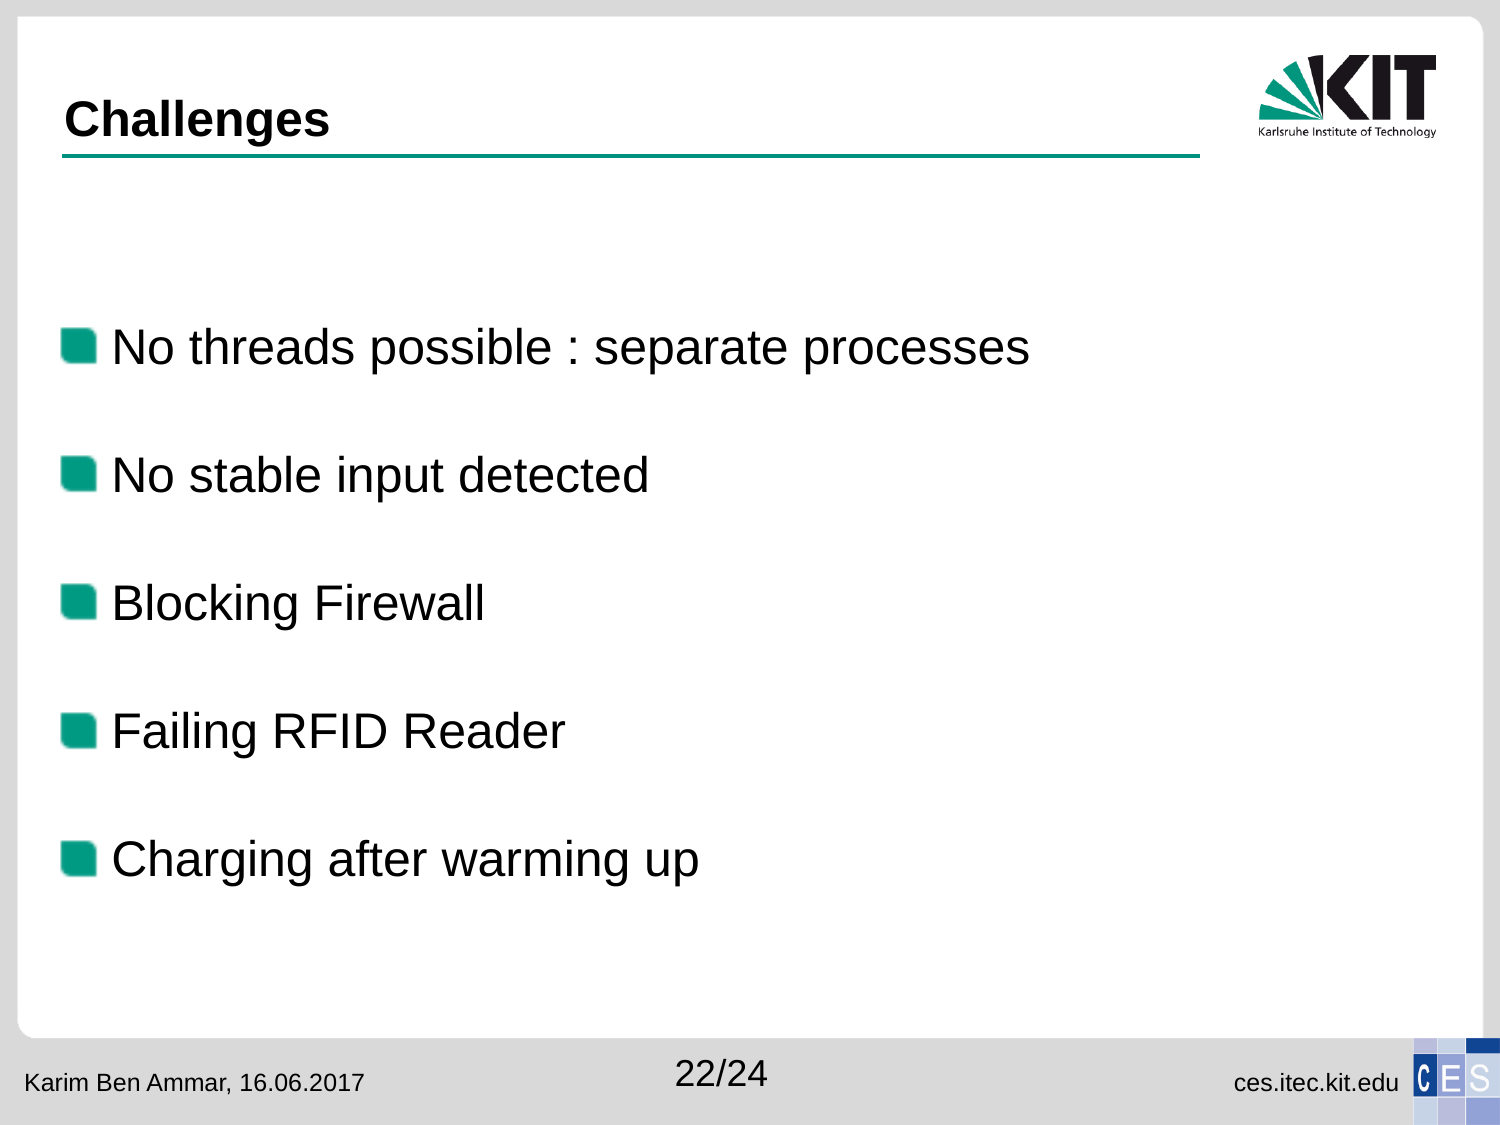

# Challenges
No threads possible : separate processes
No stable input detected
Blocking Firewall
Failing RFID Reader
Charging after warming up
22/24